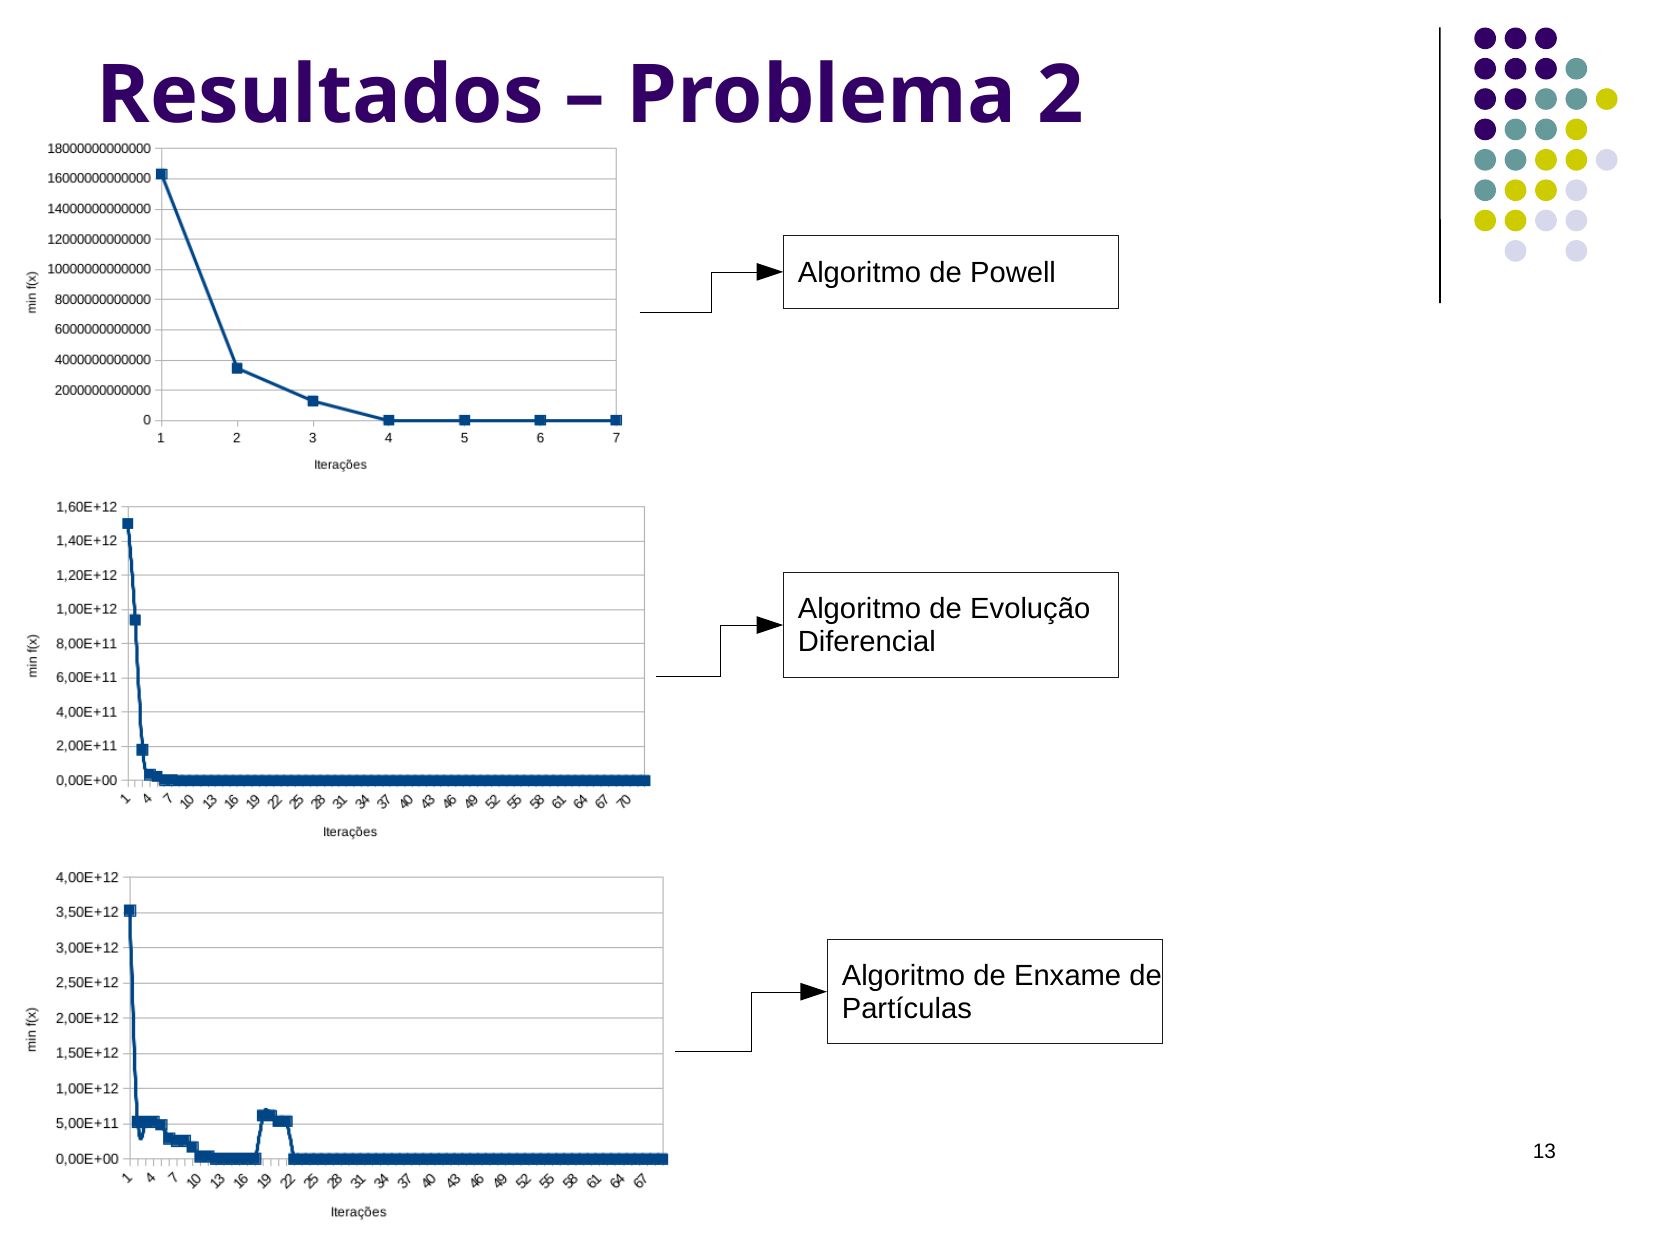

# Resultados – Problema 2
Algoritmo de Powell
Algoritmo de Evolução
Diferencial
Algoritmo de Enxame de
Partículas